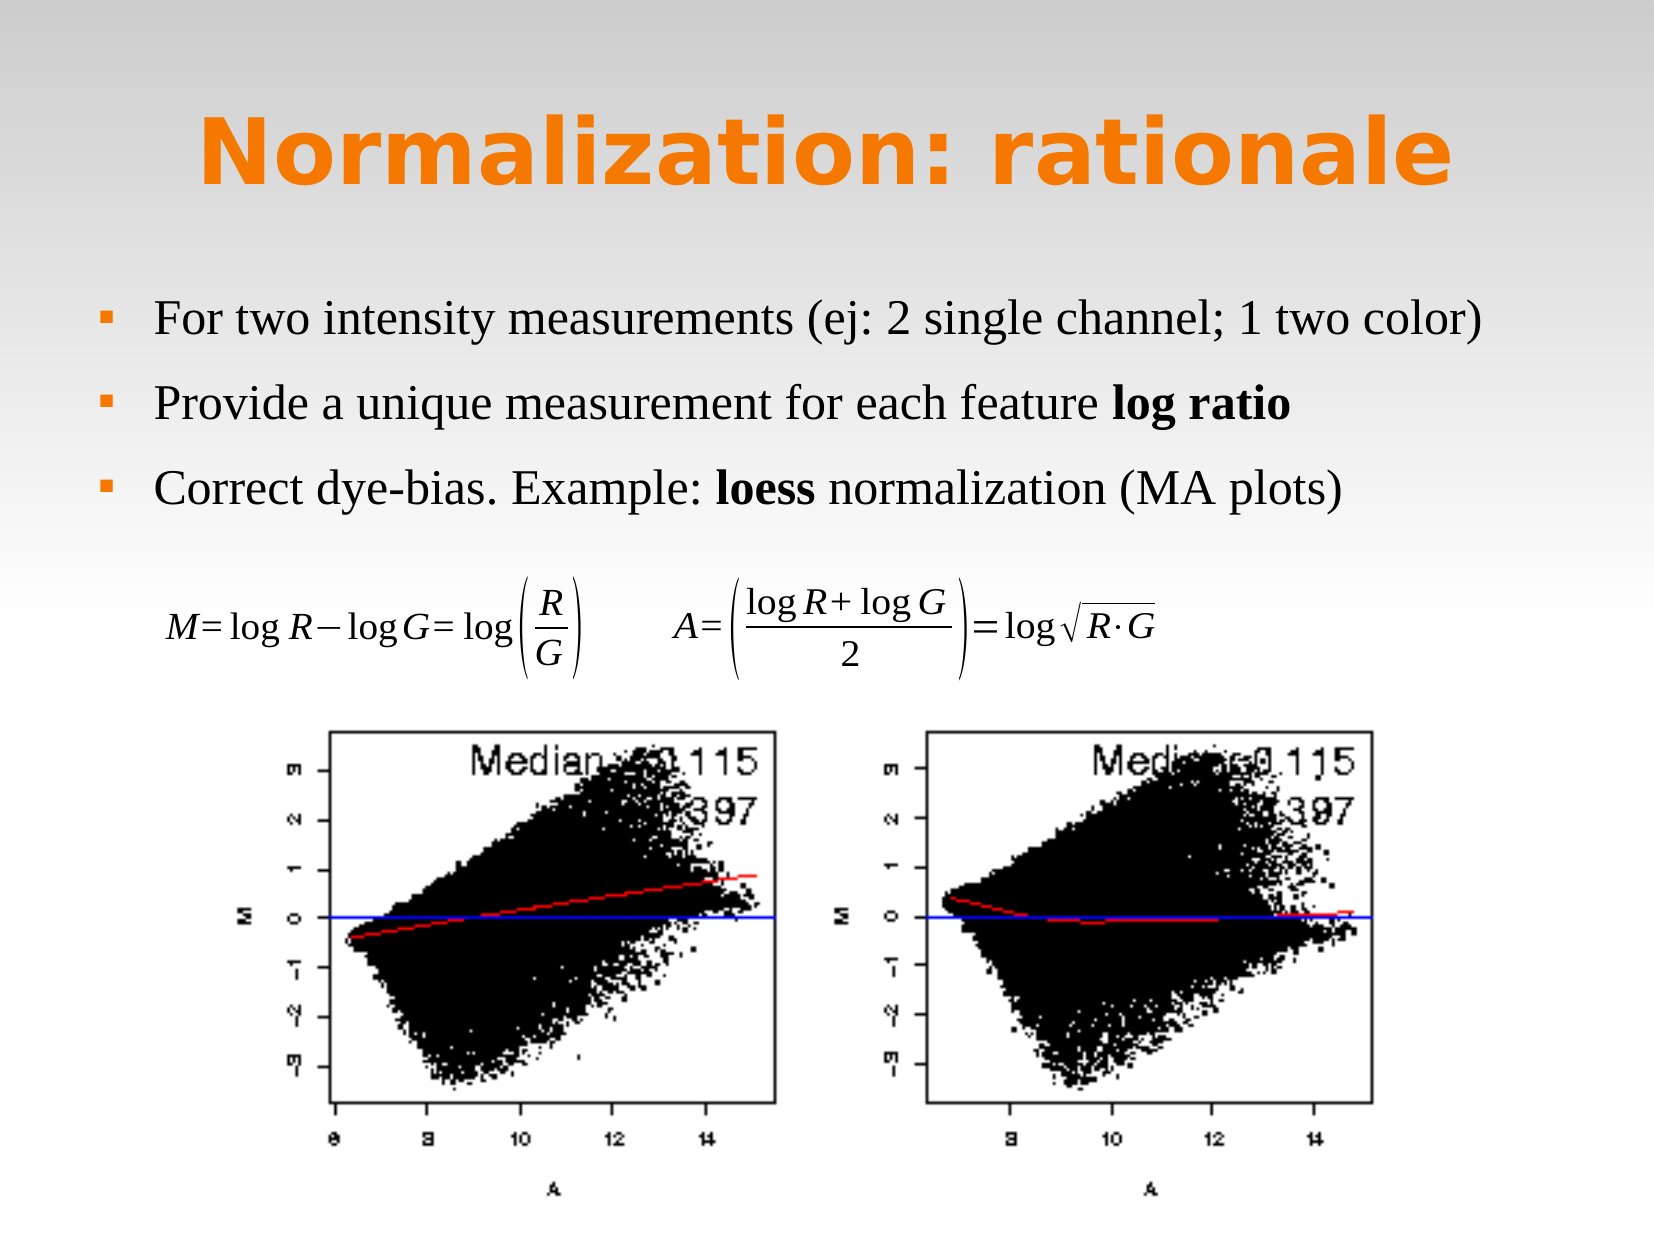

Normalization: rationale
# For two intensity measurements (ej: 2 single channel; 1 two color)
Provide a unique measurement for each feature log ratio
Correct dye-bias. Example: loess normalization (MA plots)